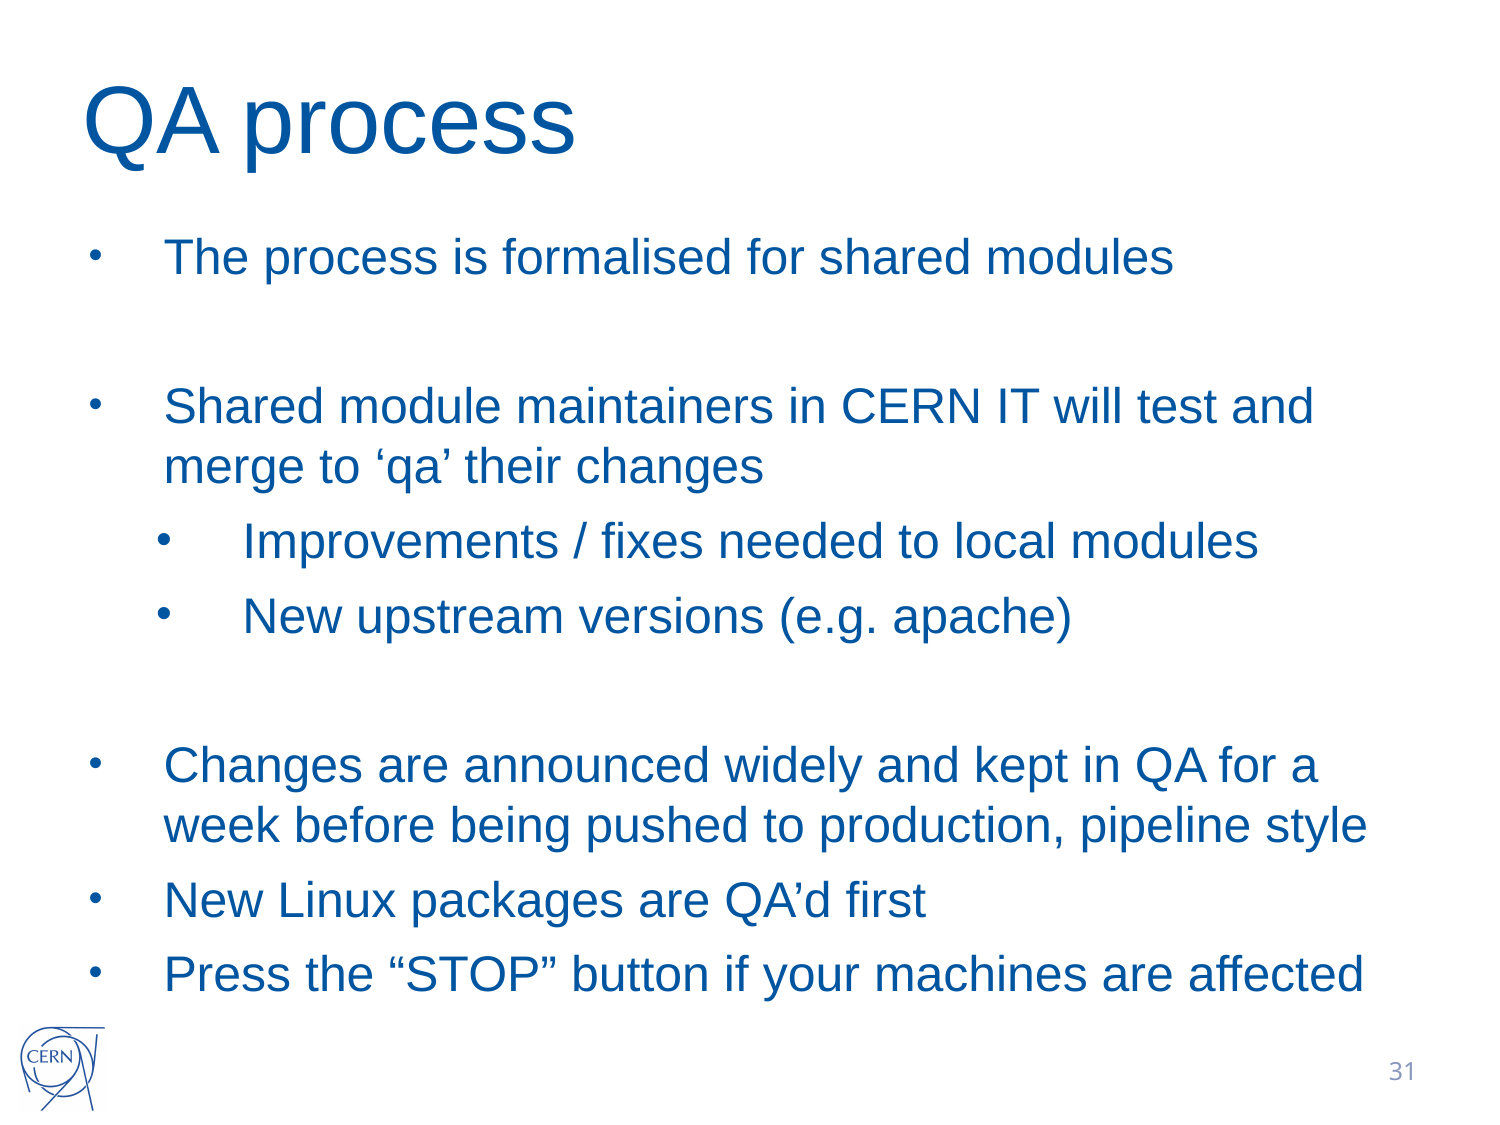

# QA process
The process is formalised for shared modules
Shared module maintainers in CERN IT will test and merge to ‘qa’ their changes
Improvements / fixes needed to local modules
New upstream versions (e.g. apache)
Changes are announced widely and kept in QA for a week before being pushed to production, pipeline style
New Linux packages are QA’d first
Press the “STOP” button if your machines are affected